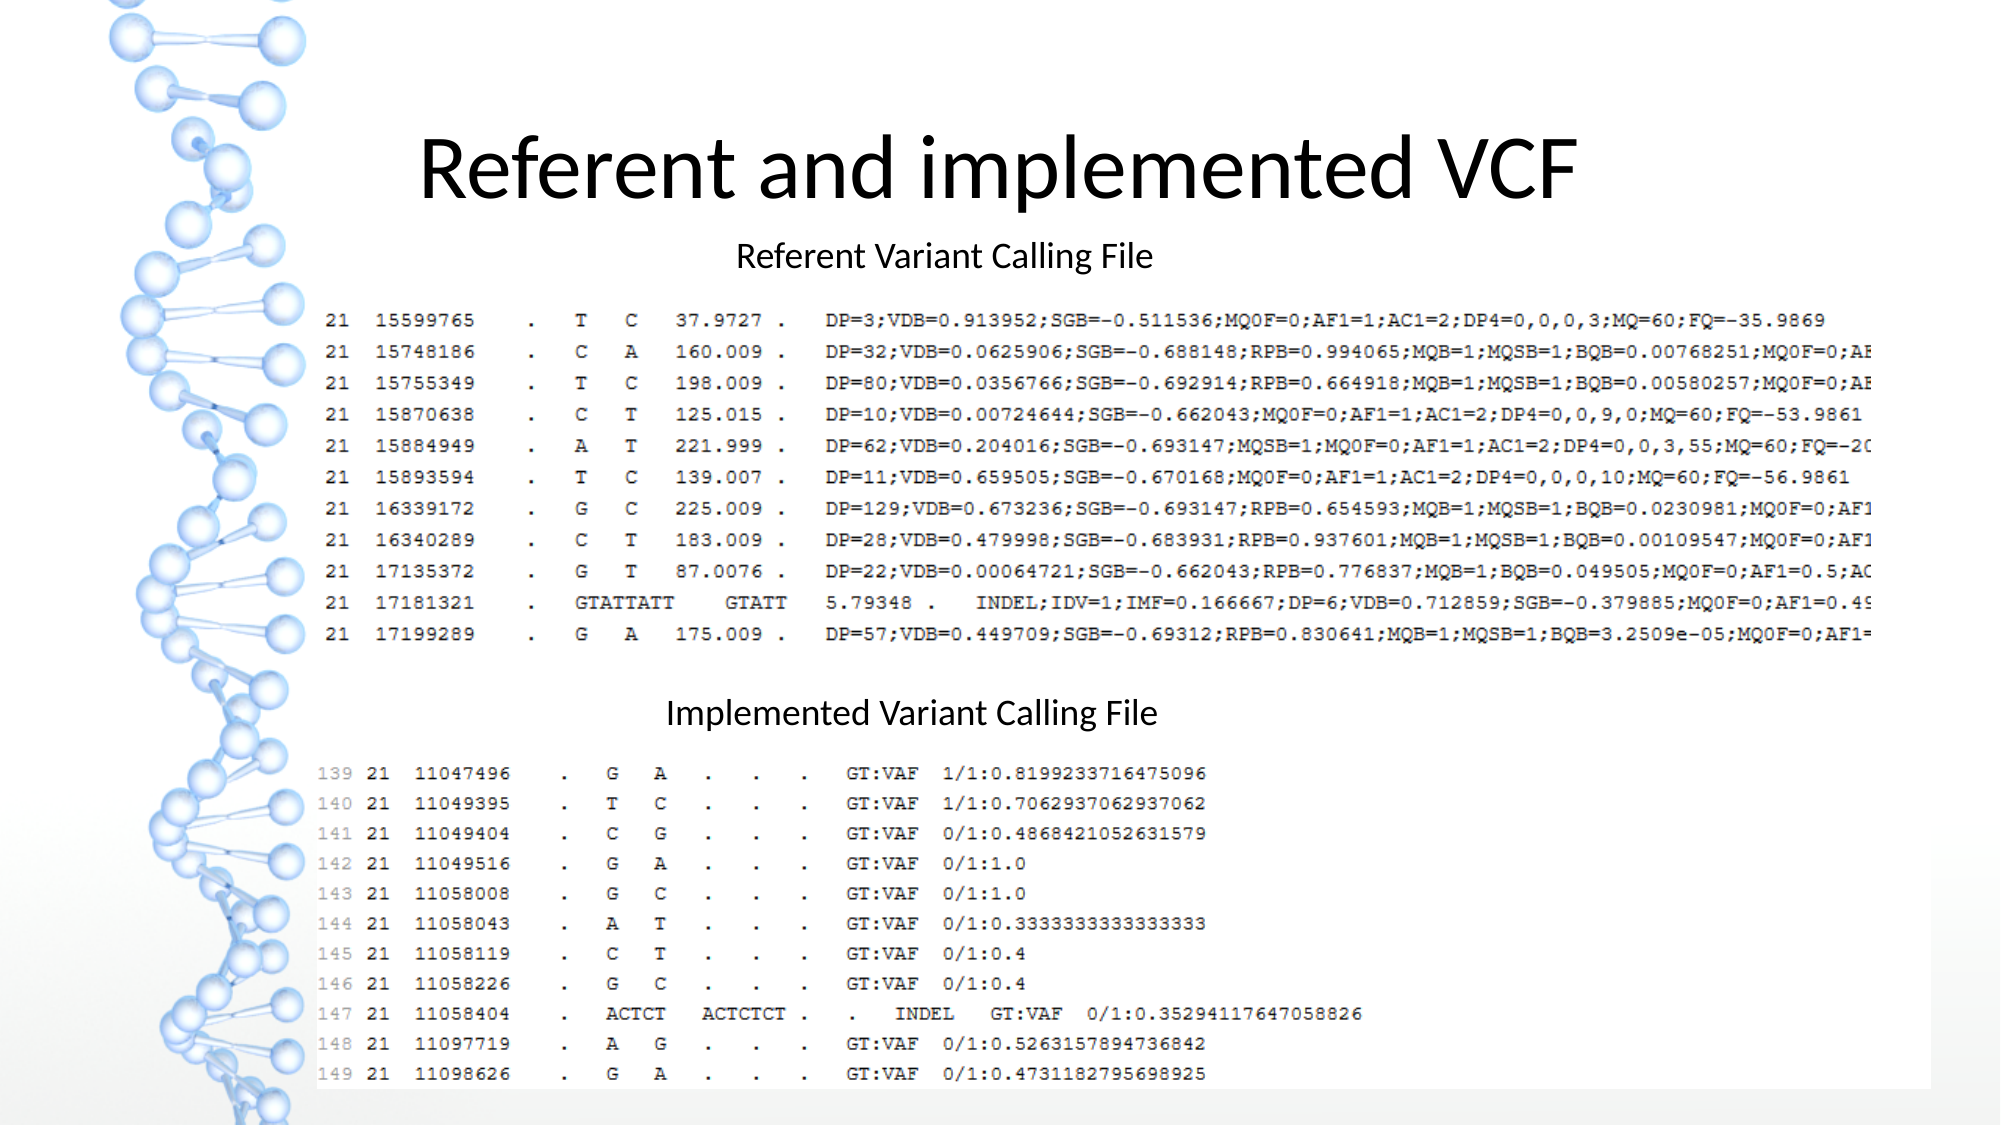

# Referent and implemented VCF
Referent Variant Calling File
Implemented Variant Calling File